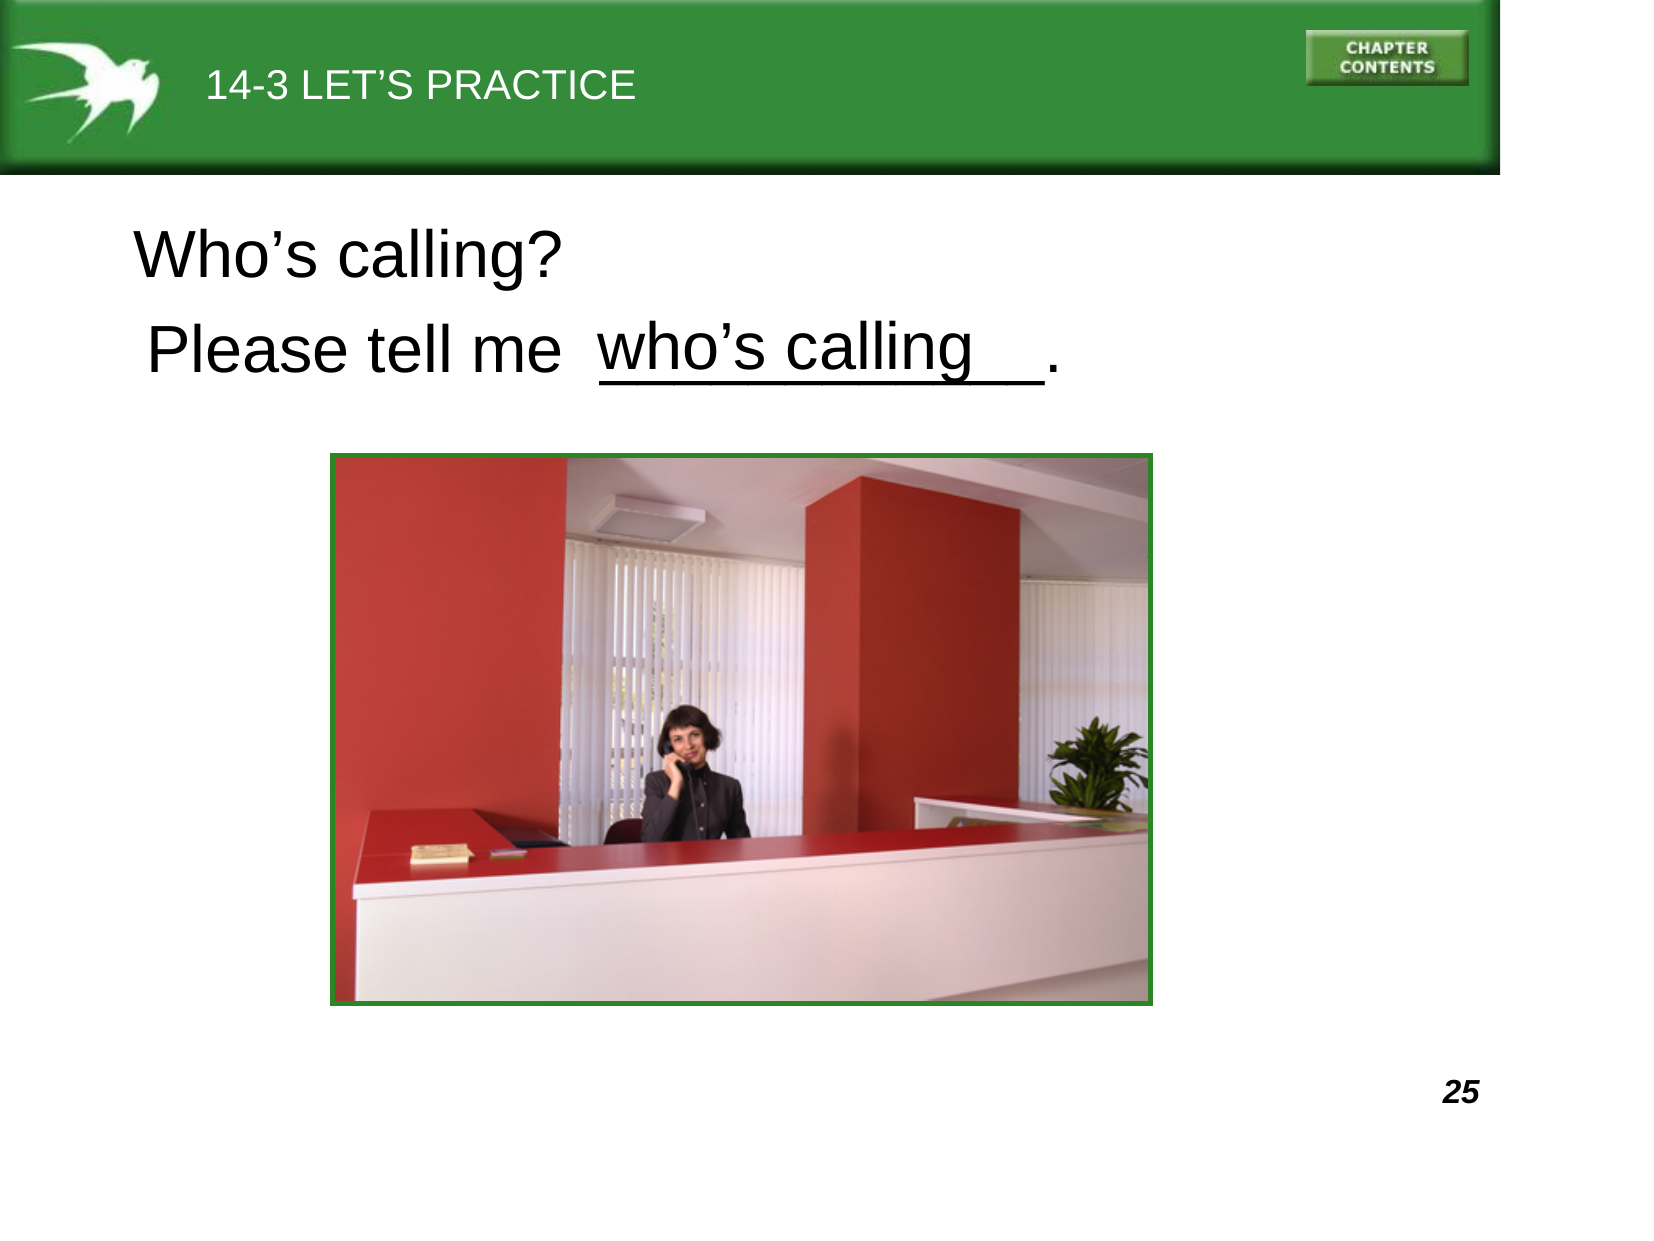

14-3 LET’S PRACTICE
Who’s calling?
who’s calling
Please tell me ____________.